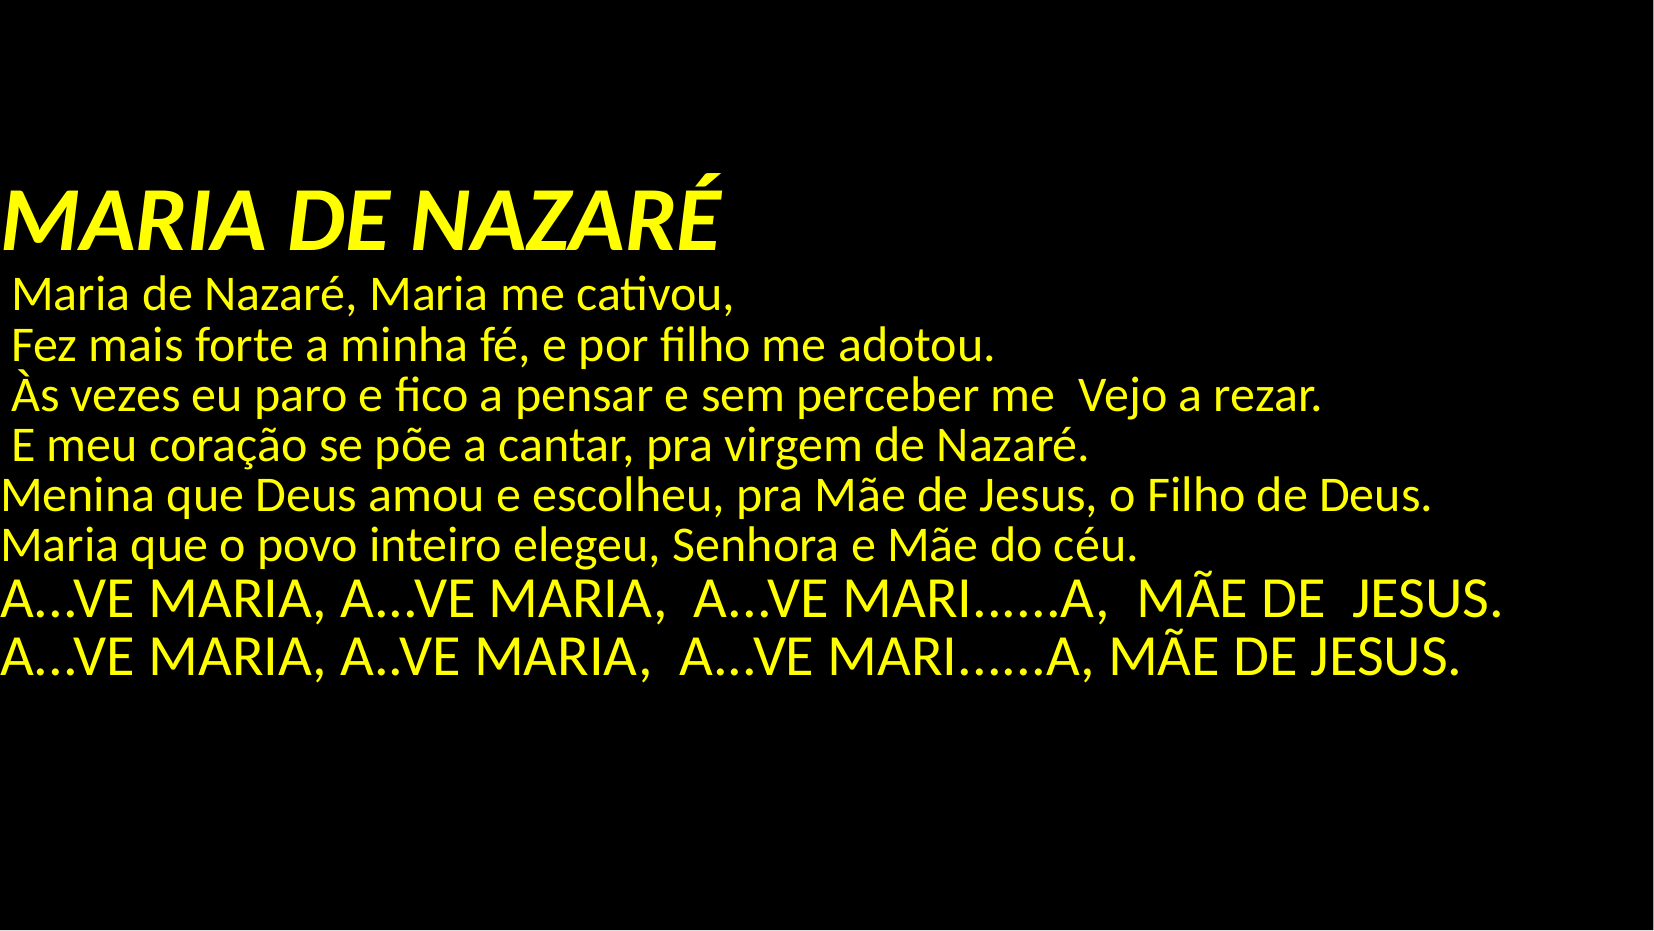

# MARIA DE NAZARÉ Maria de Nazaré, Maria me cativou, Fez mais forte a minha fé, e por filho me adotou. Às vezes eu paro e fico a pensar e sem perceber me Vejo a rezar. E meu coração se põe a cantar, pra virgem de Nazaré. Menina que Deus amou e escolheu, pra Mãe de Jesus, o Filho de Deus. Maria que o povo inteiro elegeu, Senhora e Mãe do céu. A...VE MARIA, A...VE MARIA, A...VE MARI......A, MÃE DE JESUS. A...VE MARIA, A..VE MARIA, A...VE MARI......A, MÃE DE JESUS.